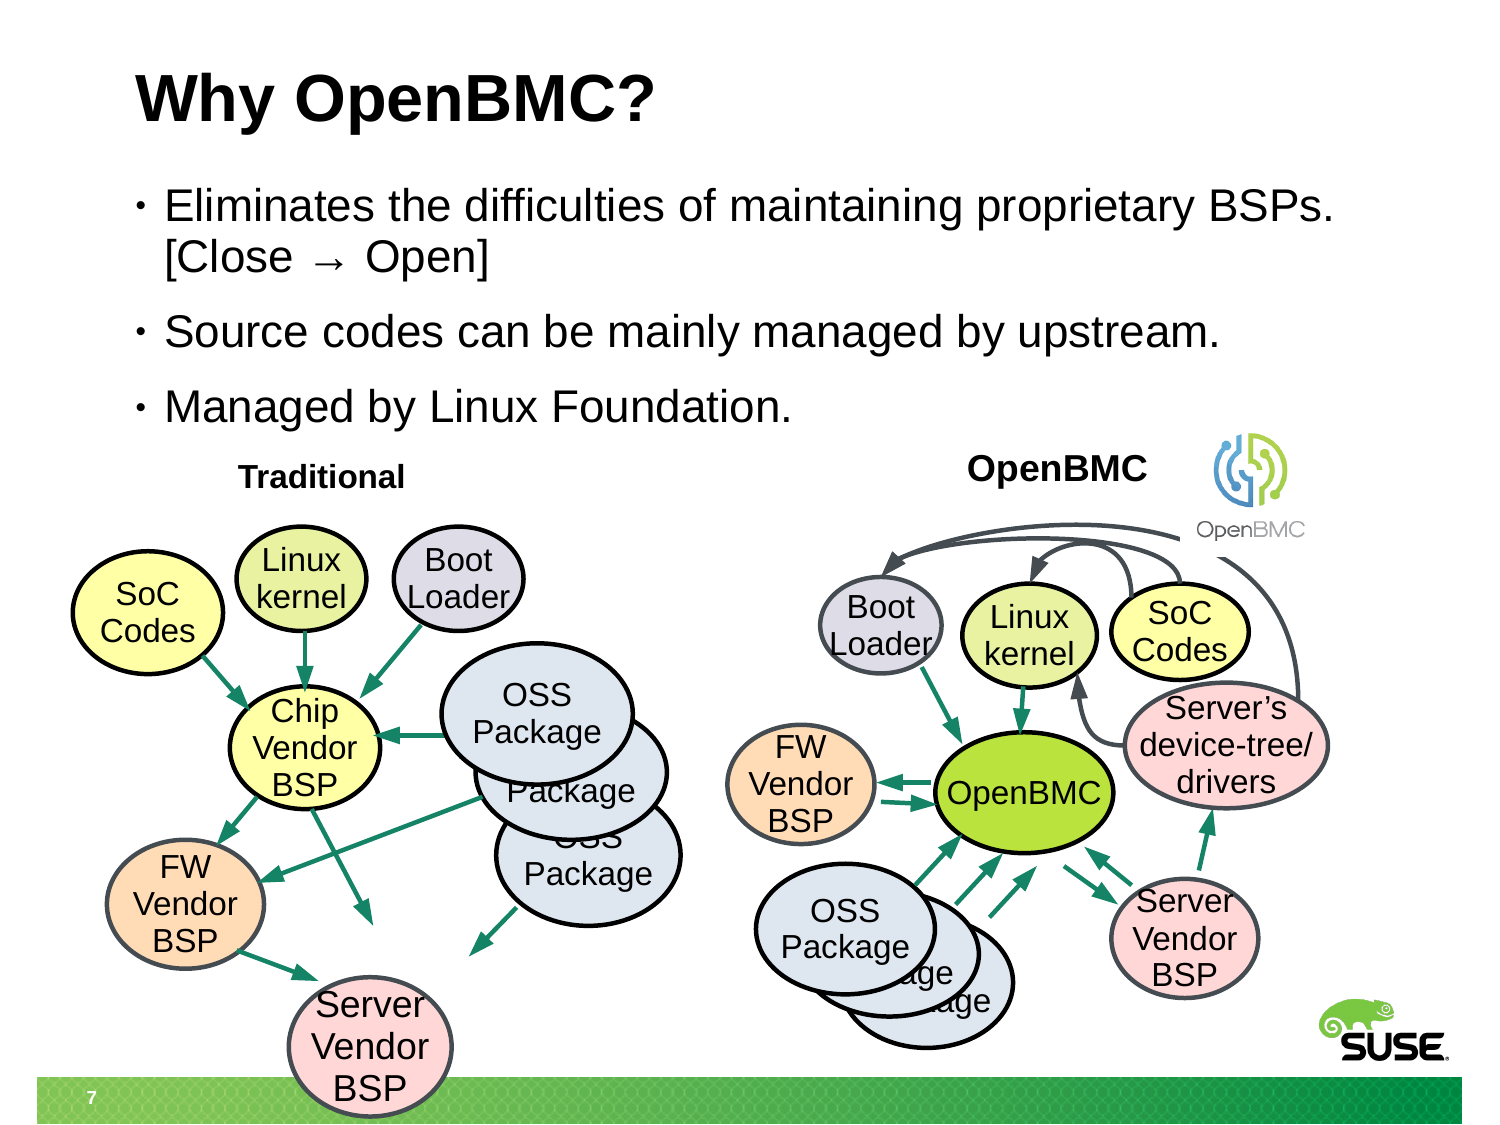

# Why OpenBMC?
Eliminates the difficulties of maintaining proprietary BSPs. [Close → Open]
Source codes can be mainly managed by upstream.
Managed by Linux Foundation.
OpenBMC
Traditional
Linux
kernel
Boot
Loader
SoC
Codes
Boot
Loader
Linux
kernel
SoC
Codes
OSS
Package
Server’s
device-tree/
drivers
Chip
Vendor
BSP
OSS
Package
FW
Vendor
BSP
OpenBMC
OSS
Package
FW
Vendor
BSP
OSS
Package
Server
Vendor
BSP
OSS
Package
OSS
Package
Server
Vendor
BSP